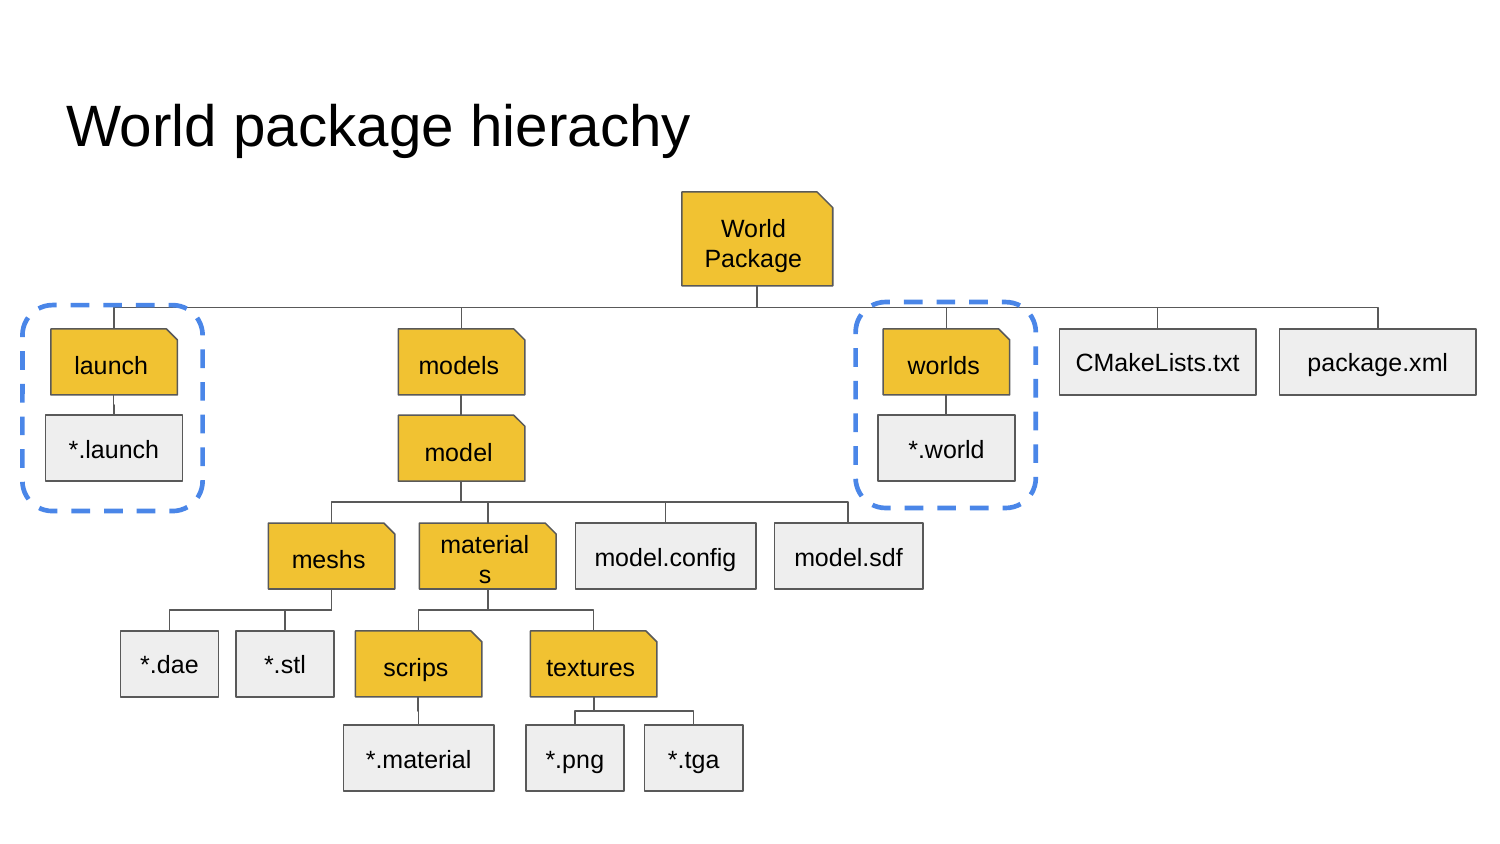

# World package hierachy
World Package
launch
models
worlds
CMakeLists.txt
package.xml
*.launch
model
*.world
meshs
materials
model.config
model.sdf
*.dae
*.stl
scrips
textures
*.material
*.png
*.tga